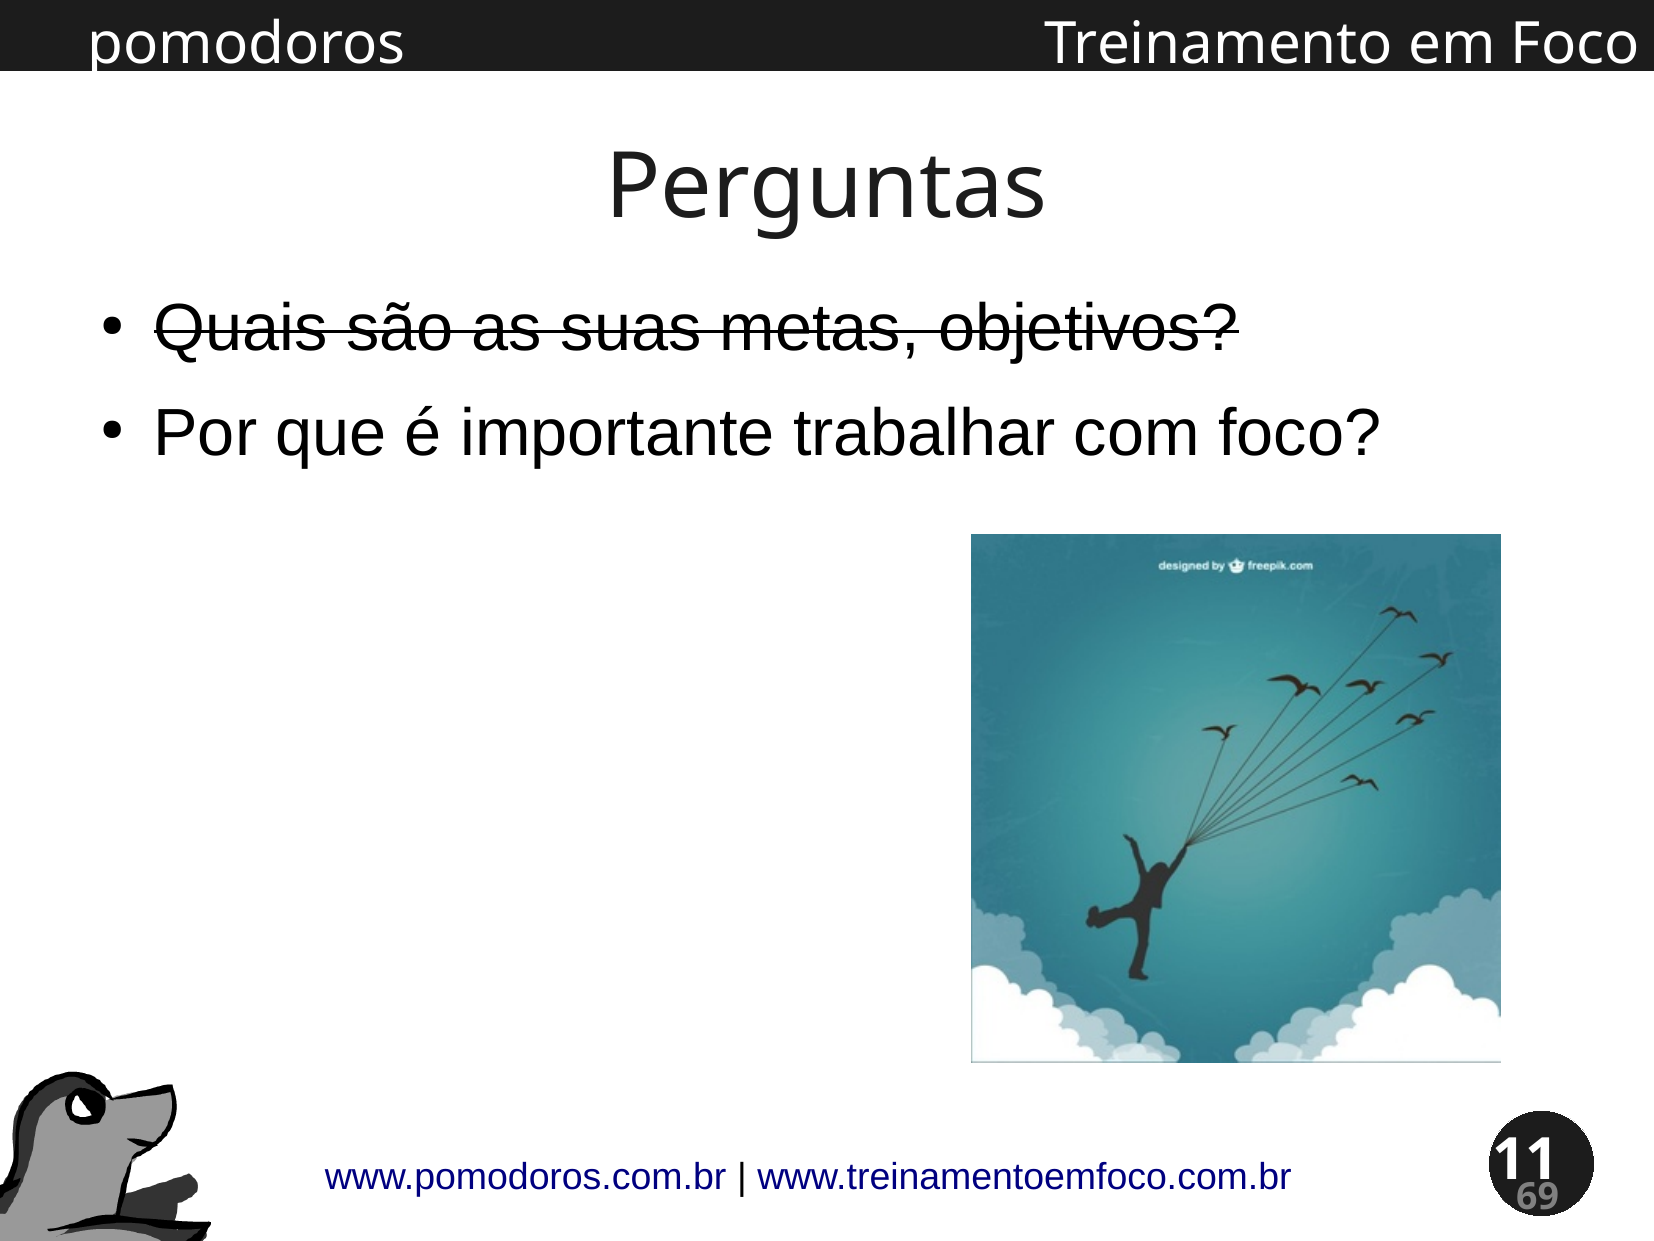

# Perguntas
Quais são as suas metas, objetivos?
Por que é importante trabalhar com foco?